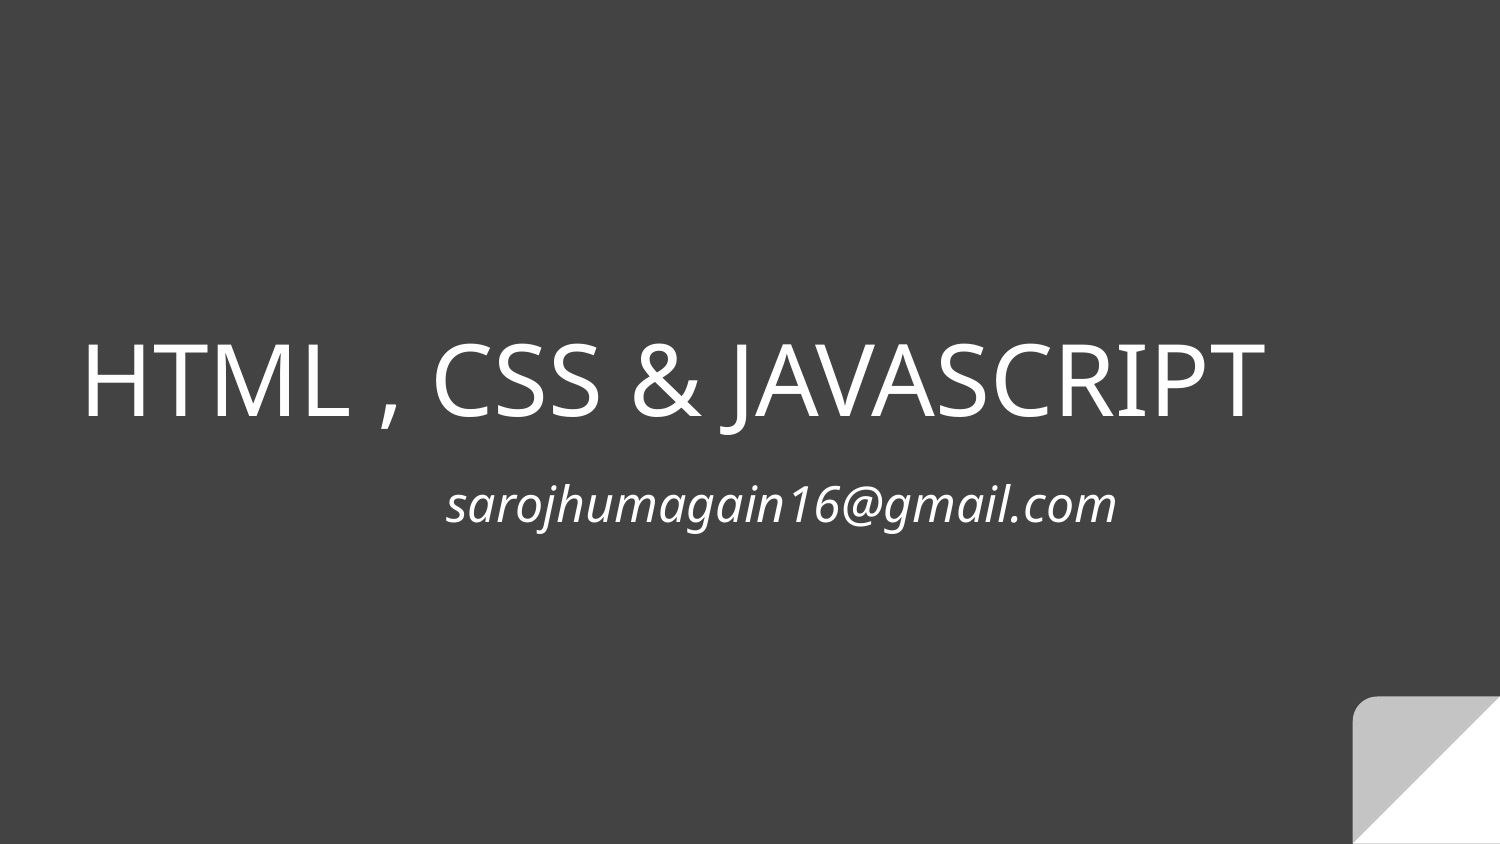

# HTML , CSS & JAVASCRIPT
 sarojhumagain16@gmail.com